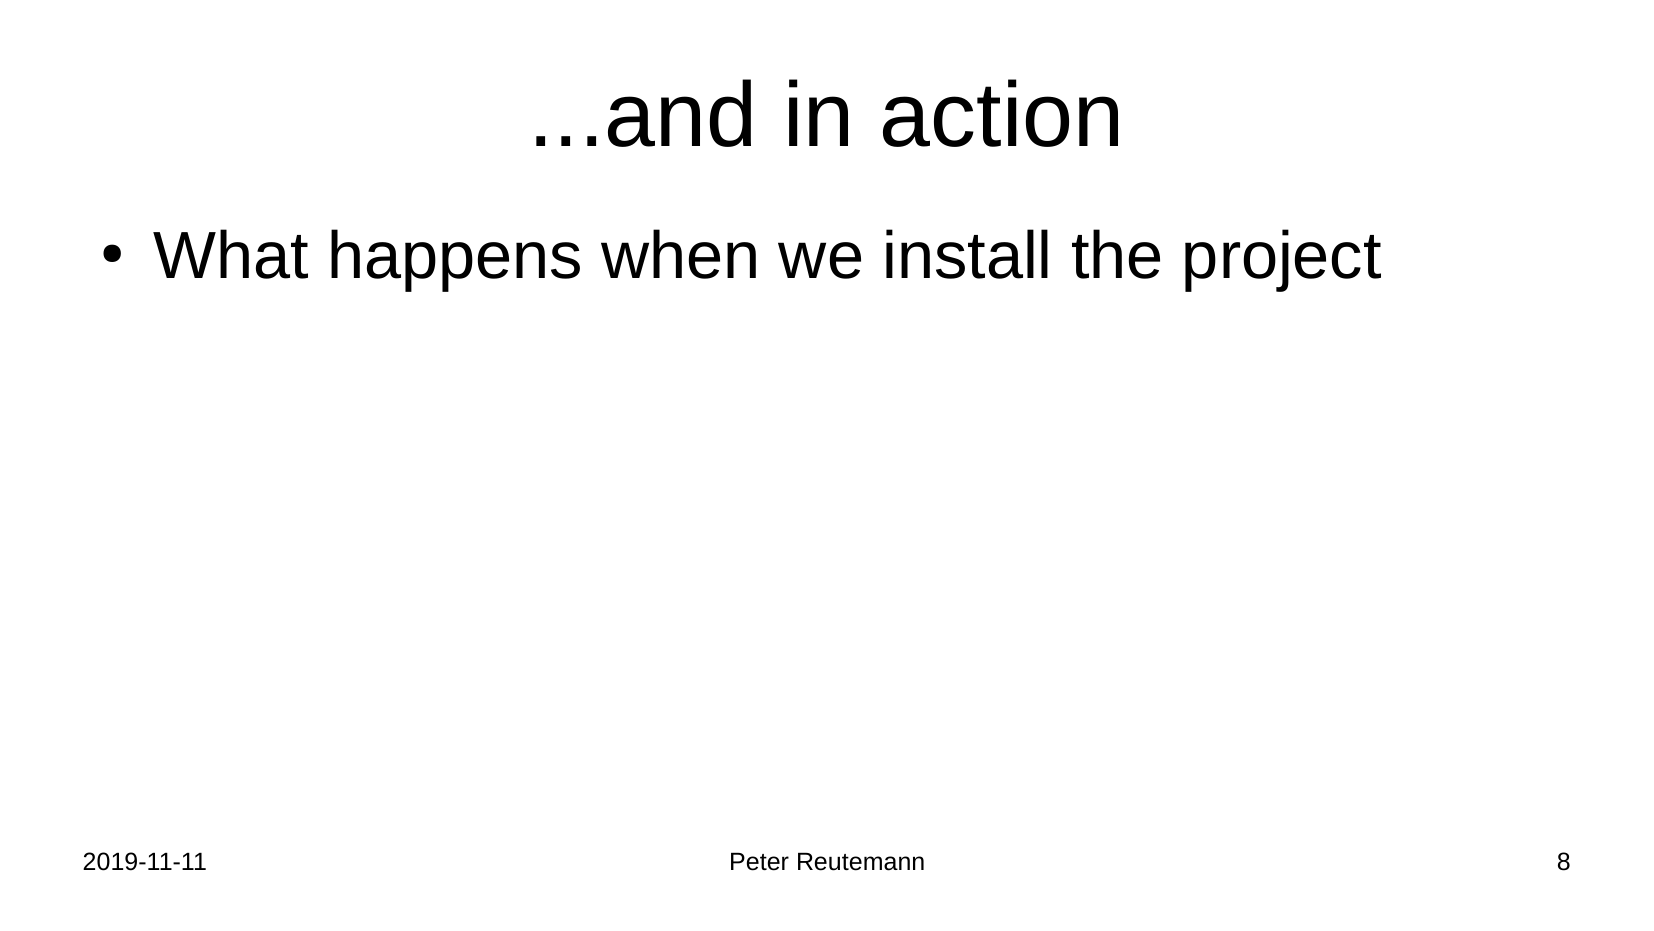

# ...and in action
What happens when we install the project
2019-11-11
Peter Reutemann
8